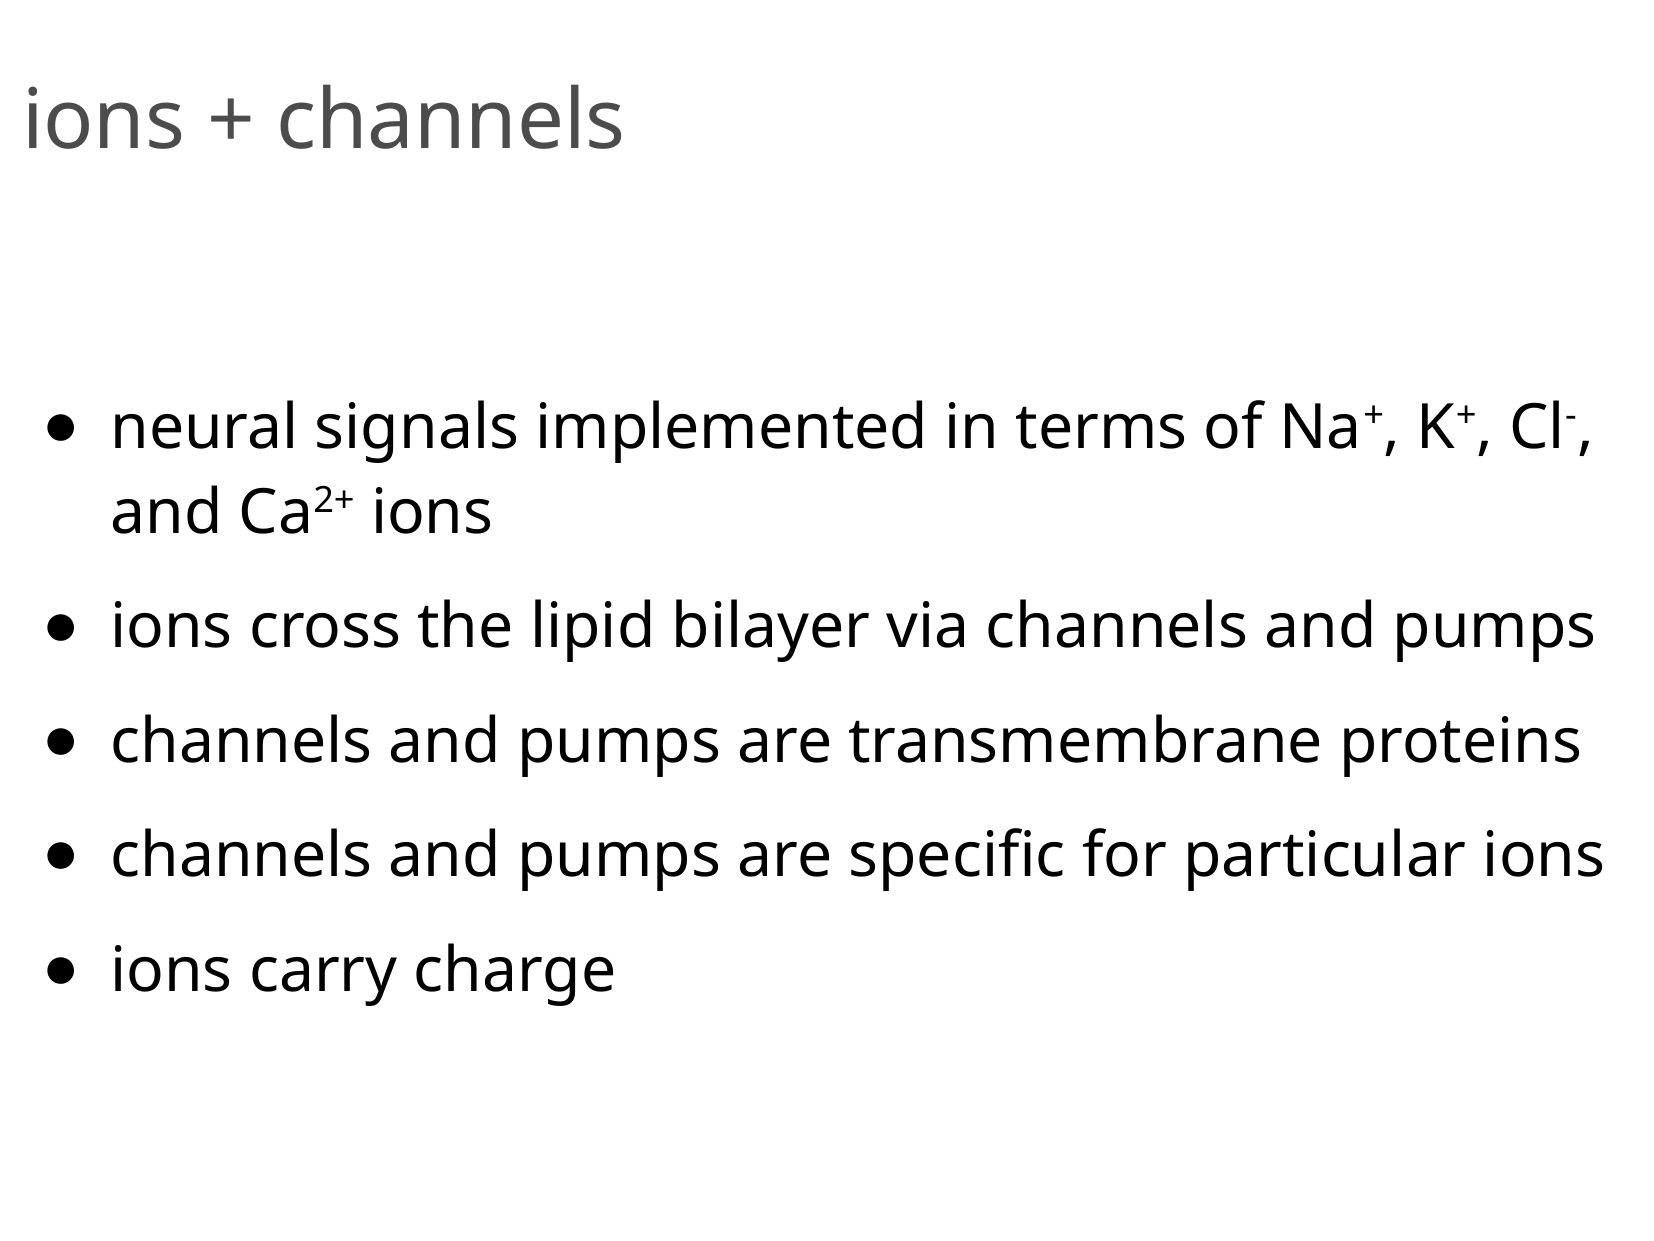

# ions + channels
neural signals implemented in terms of Na+, K+, Cl-, and Ca2+ ions
ions cross the lipid bilayer via channels and pumps
channels and pumps are transmembrane proteins
channels and pumps are specific for particular ions
ions carry charge